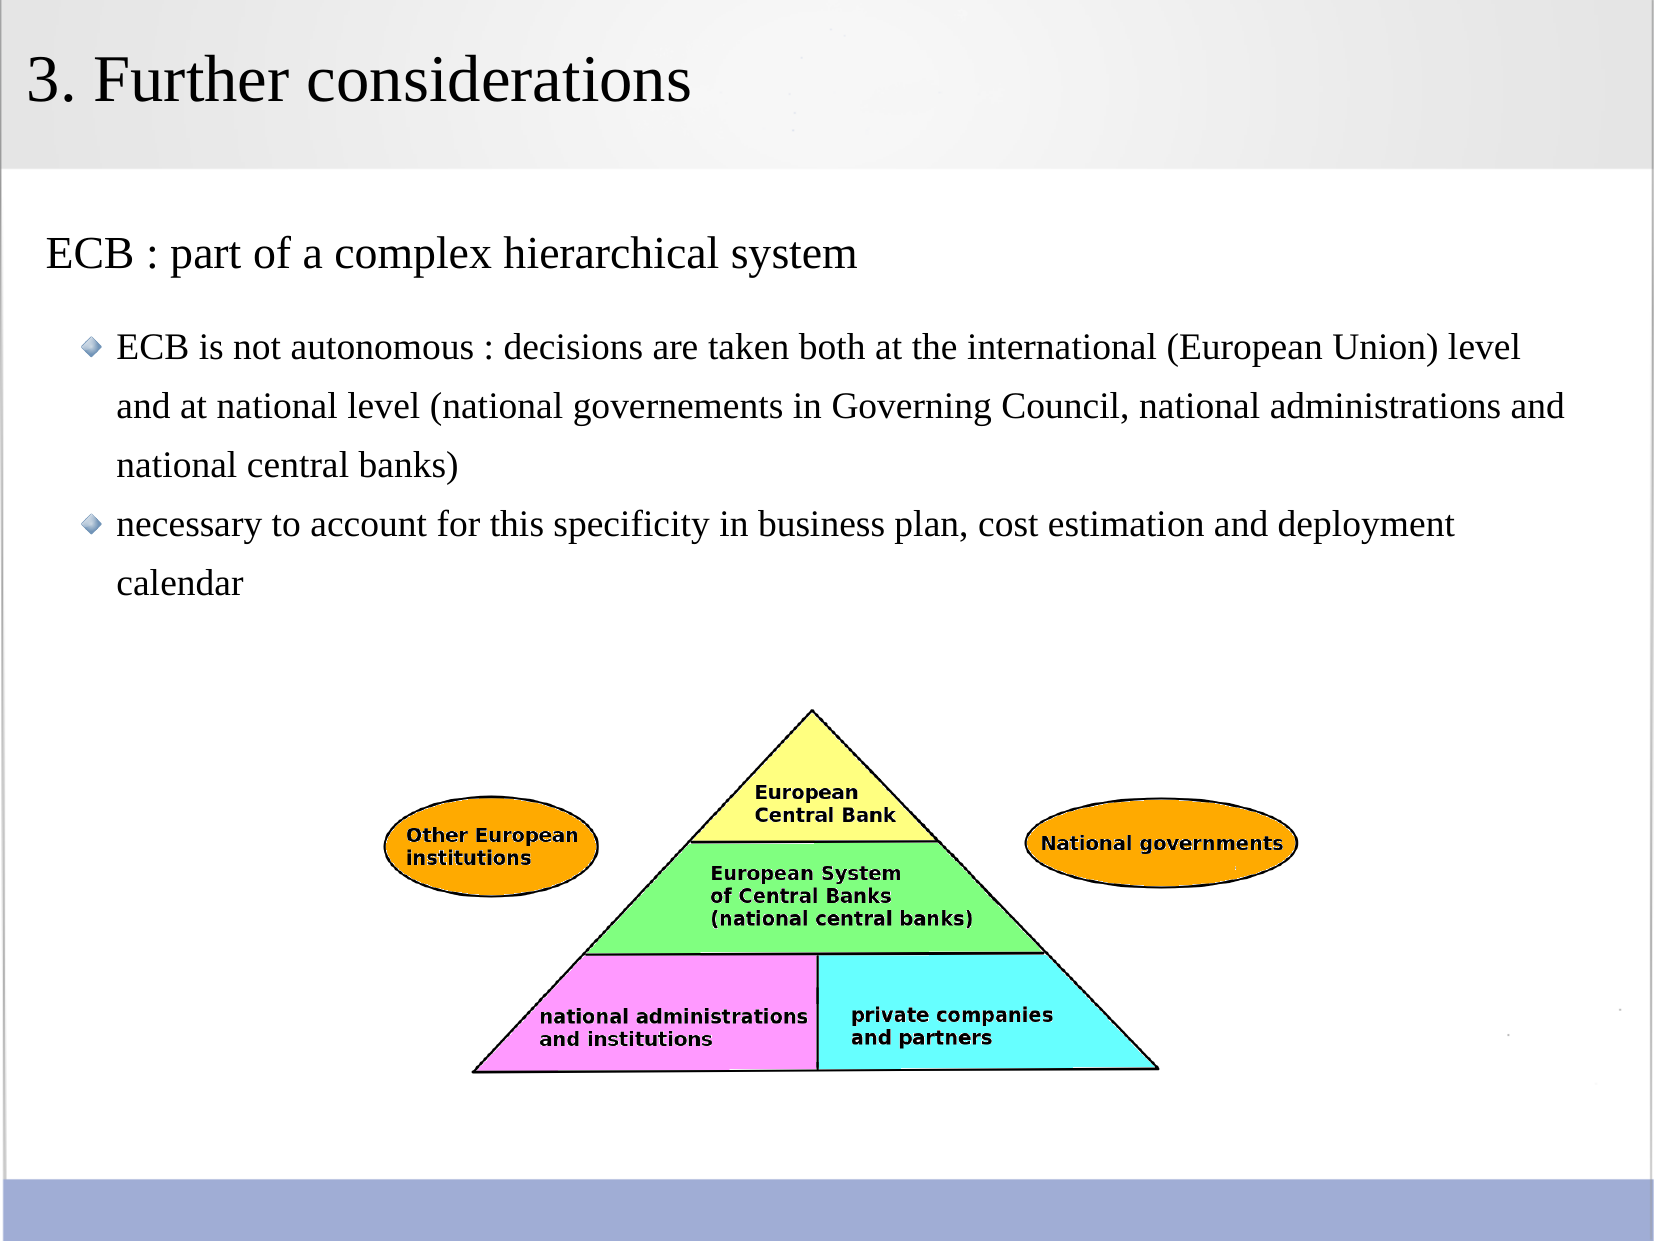

3. Further considerations
ECB : part of a complex hierarchical system
ECB is not autonomous : decisions are taken both at the international (European Union) level and at national level (national governements in Governing Council, national administrations and national central banks)
necessary to account for this specificity in business plan, cost estimation and deployment calendar